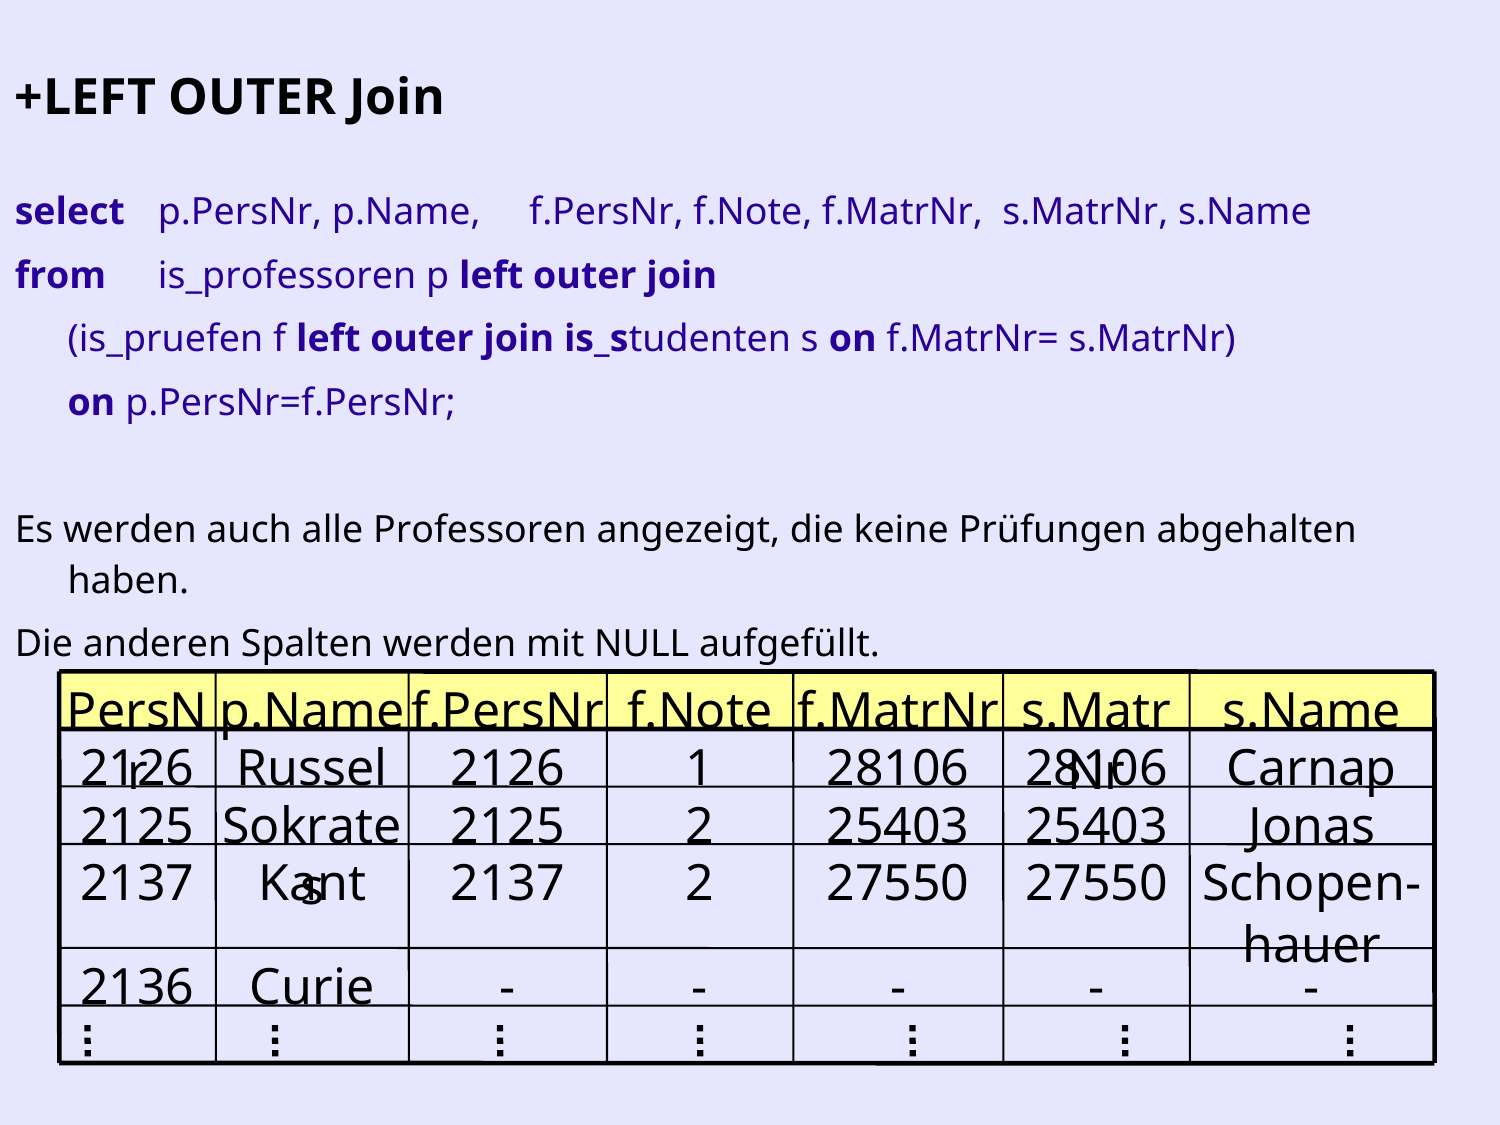

# +LEFT OUTER Join
select 	p.PersNr, p.Name, f.PersNr, f.Note, f.MatrNr, s.MatrNr, s.Name
from 	is_professoren p left outer join
	(is_pruefen f left outer join is_studenten s on f.MatrNr= s.MatrNr)‏
	on p.PersNr=f.PersNr;
Es werden auch alle Professoren angezeigt, die keine Prüfungen abgehalten haben.
Die anderen Spalten werden mit NULL aufgefüllt.
PersNr
p.Name
f.PersNr
f.Note
f.MatrNr
s.MatrNr
s.Name
2126
Russel
2126
1
28106
28106
Carnap
2125
Sokrates
2125
2
25403
25403
Jonas
2137
Kant
2137
2
27550
27550
Schopen-hauer
2136
Curie
-
-
-
-
-